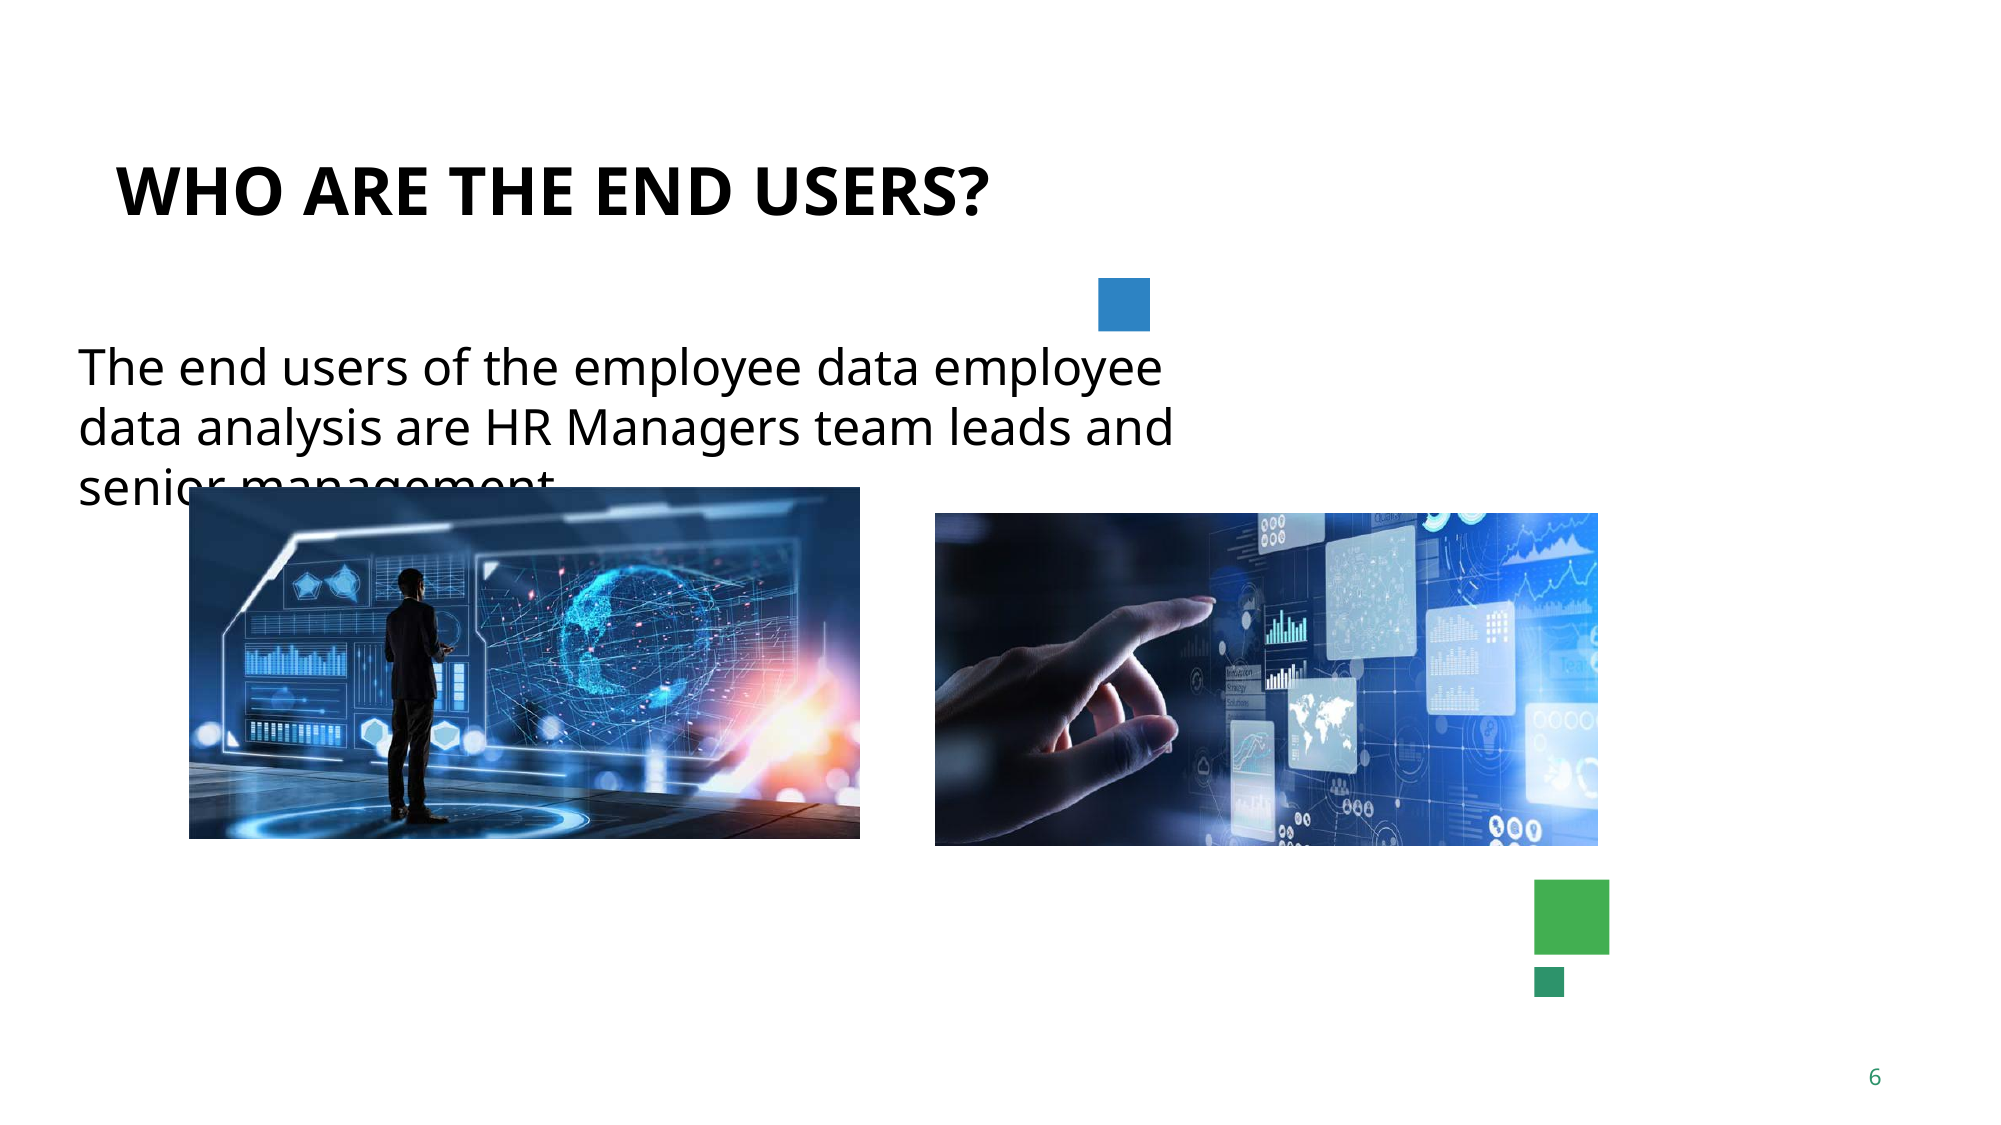

# WHO ARE THE END USERS?
The end users of the employee data employee data analysis are HR Managers team leads and senior management.